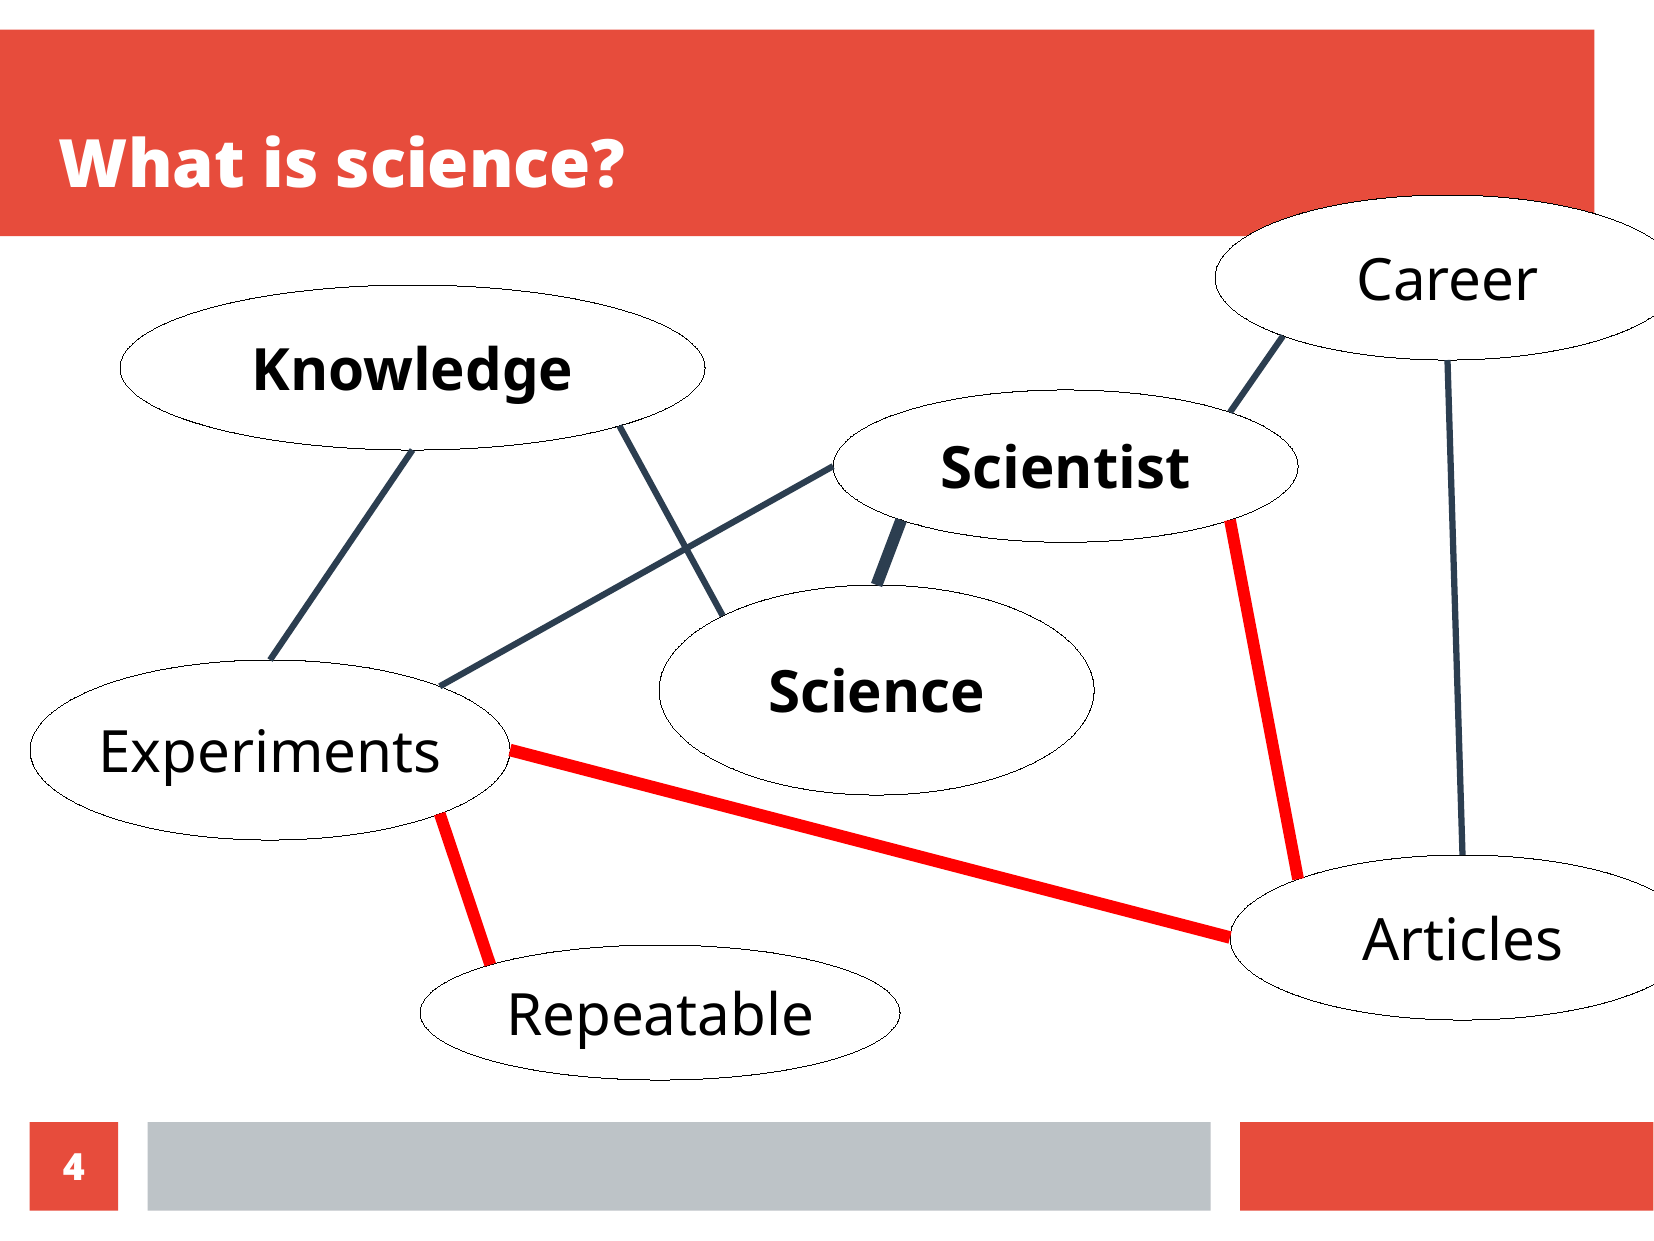

# What is science?
Career
Knowledge
Scientist
Science
Experiments
Articles
Repeatable
4